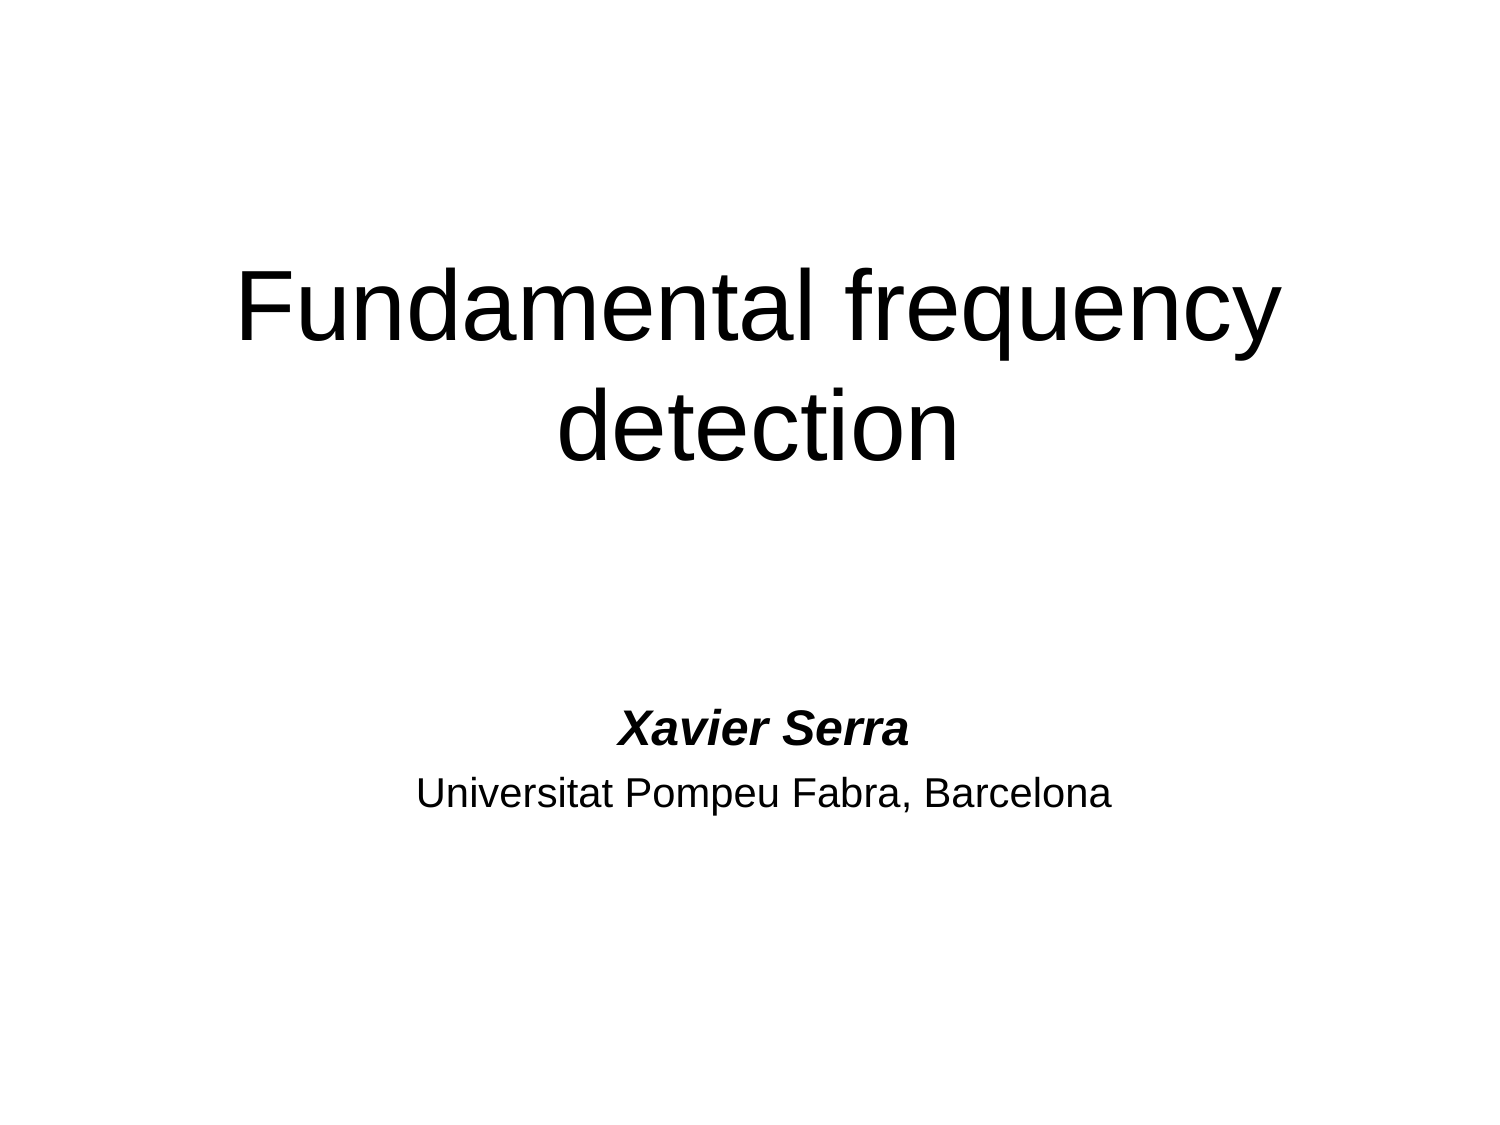

# Fundamental frequency detection
Xavier Serra
Universitat Pompeu Fabra, Barcelona